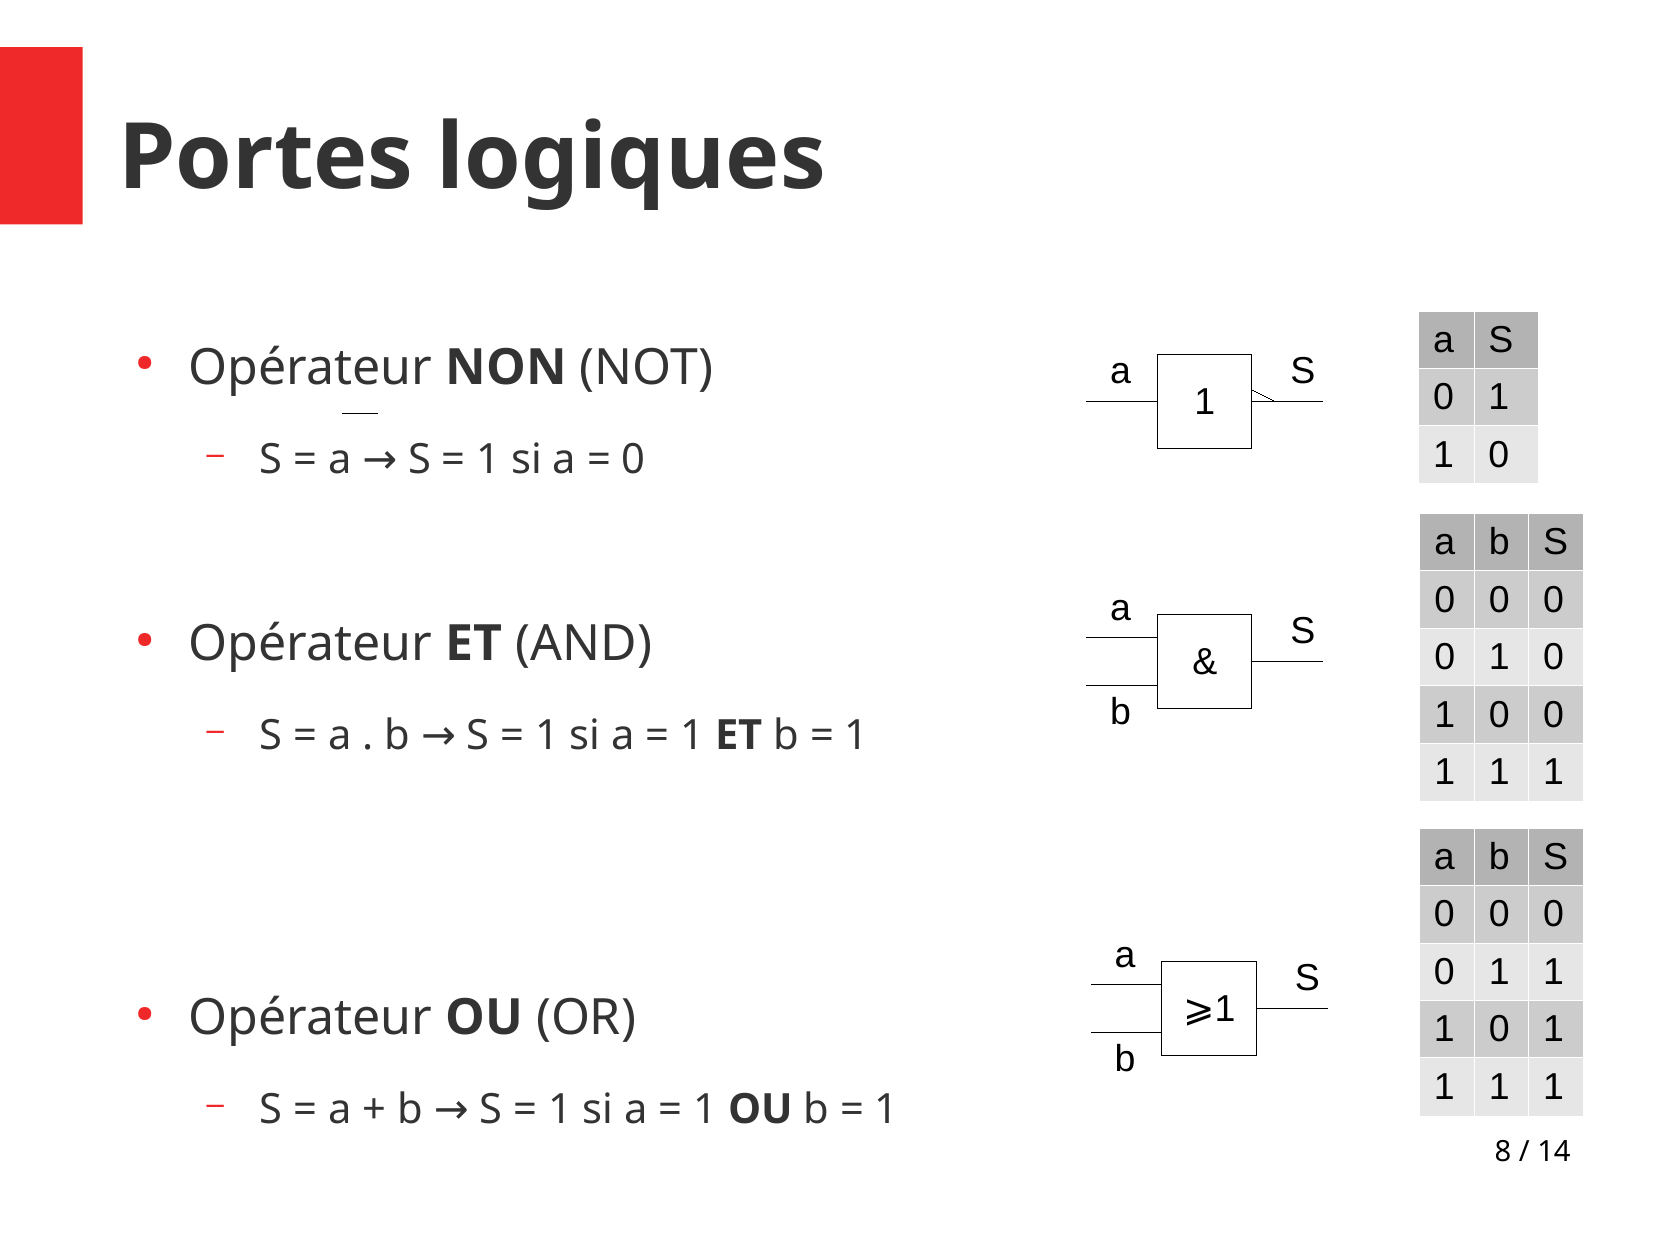

# Portes logiques
| a | S |
| --- | --- |
| 0 | 1 |
| 1 | 0 |
Opérateur NON (NOT)
S = a → S = 1 si a = 0
Opérateur ET (AND)
S = a . b → S = 1 si a = 1 ET b = 1
Opérateur OU (OR)
S = a + b → S = 1 si a = 1 OU b = 1
a
S
1
| a | b | S |
| --- | --- | --- |
| 0 | 0 | 0 |
| 0 | 1 | 0 |
| 1 | 0 | 0 |
| 1 | 1 | 1 |
a
S
&
b
| a | b | S |
| --- | --- | --- |
| 0 | 0 | 0 |
| 0 | 1 | 1 |
| 1 | 0 | 1 |
| 1 | 1 | 1 |
a
S
⩾1
b
8